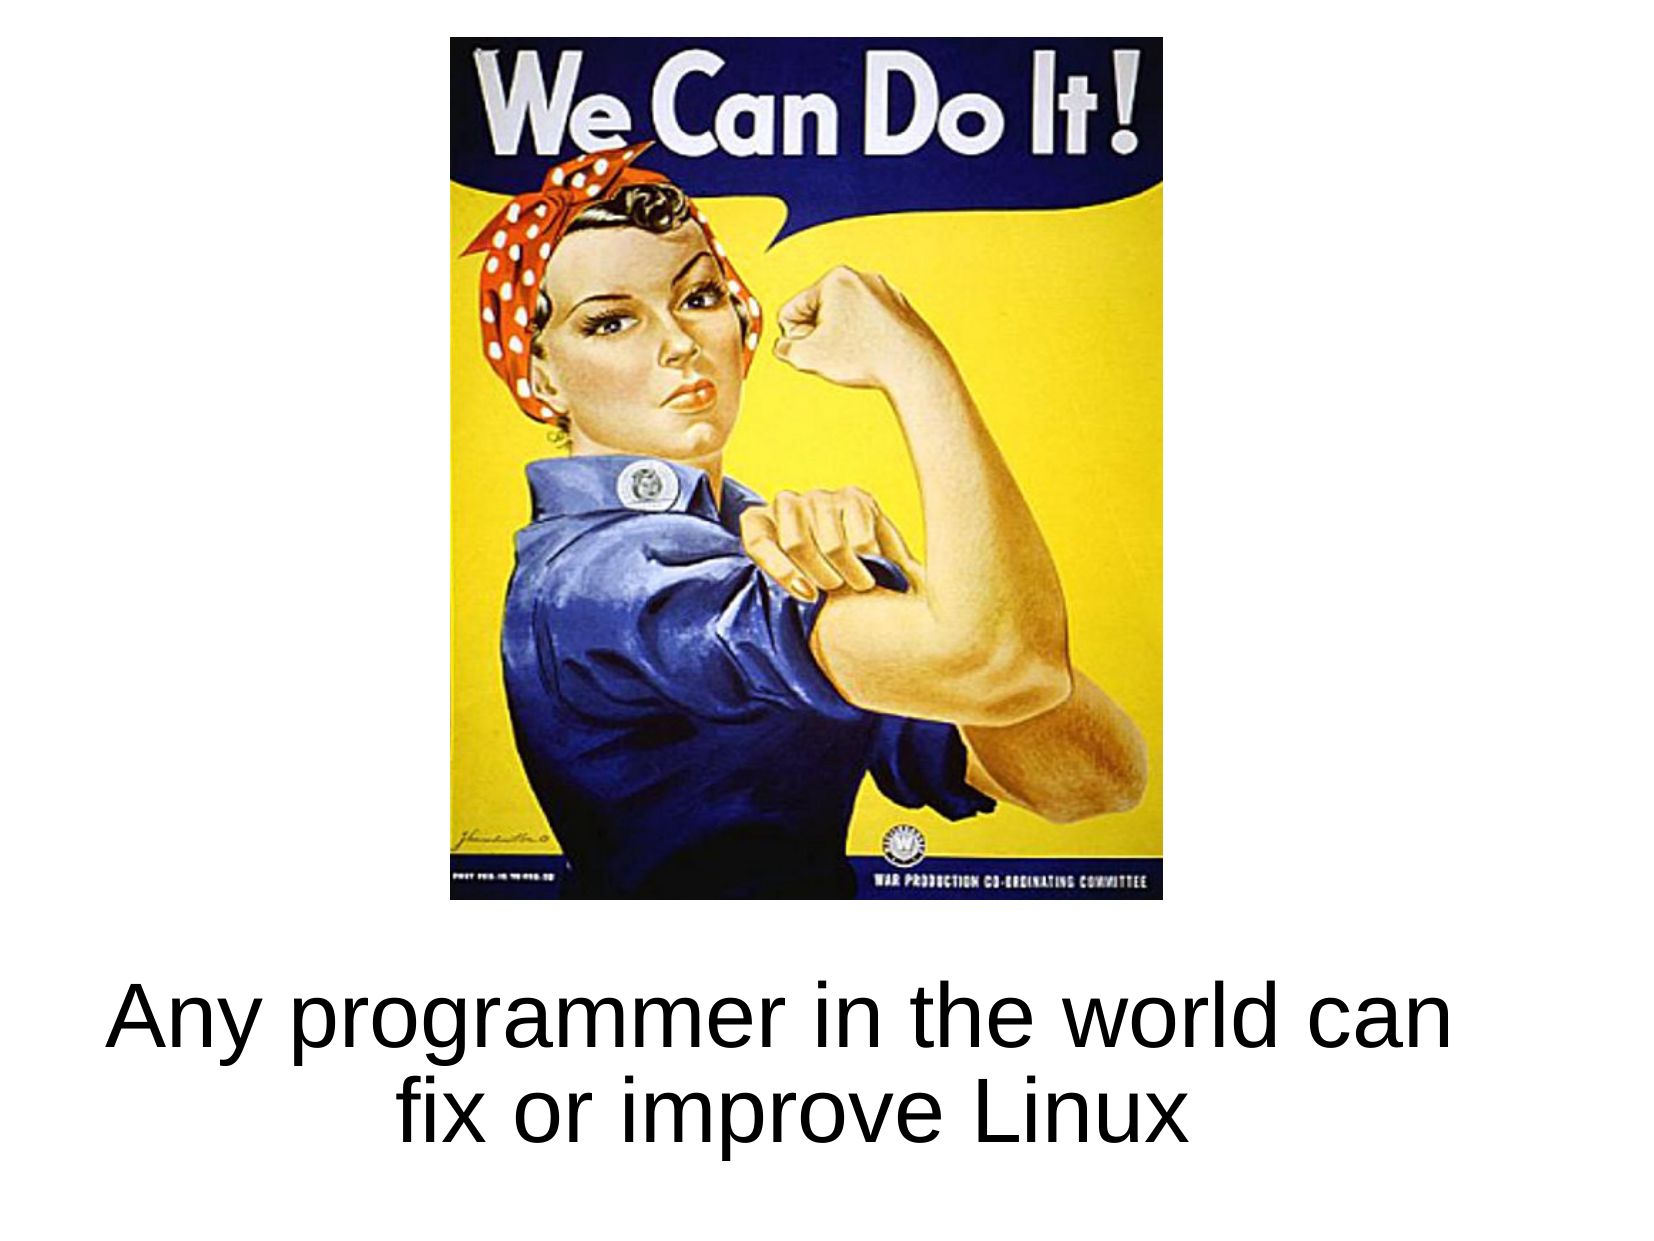

# Any programmer in the world can fix or improve Linux